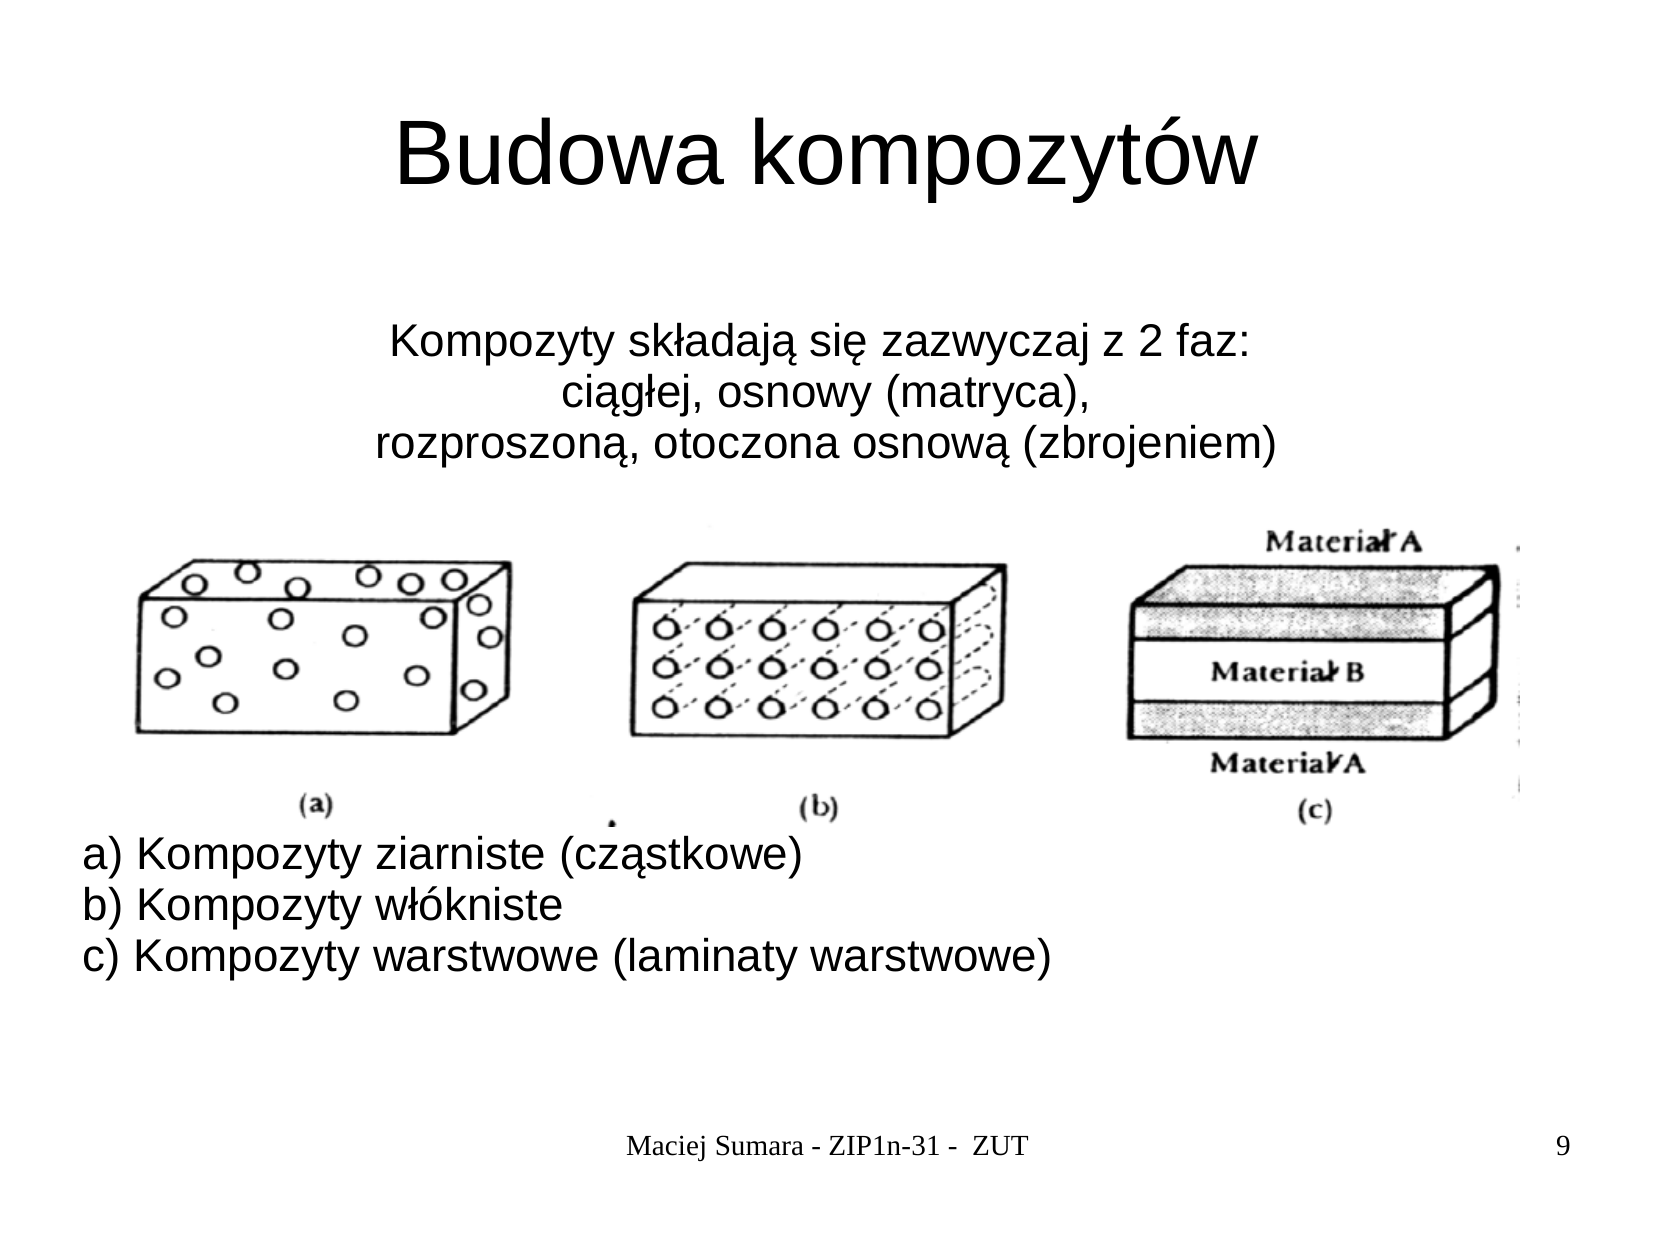

# Budowa kompozytów
Kompozyty składają się zazwyczaj z 2 faz:
ciągłej, osnowy (matryca),
rozproszoną, otoczona osnową (zbrojeniem)
a) Kompozyty ziarniste (cząstkowe)
b) Kompozyty włókniste
c) Kompozyty warstwowe (laminaty warstwowe)
Maciej Sumara - ZIP1n-31 - ZUT
9